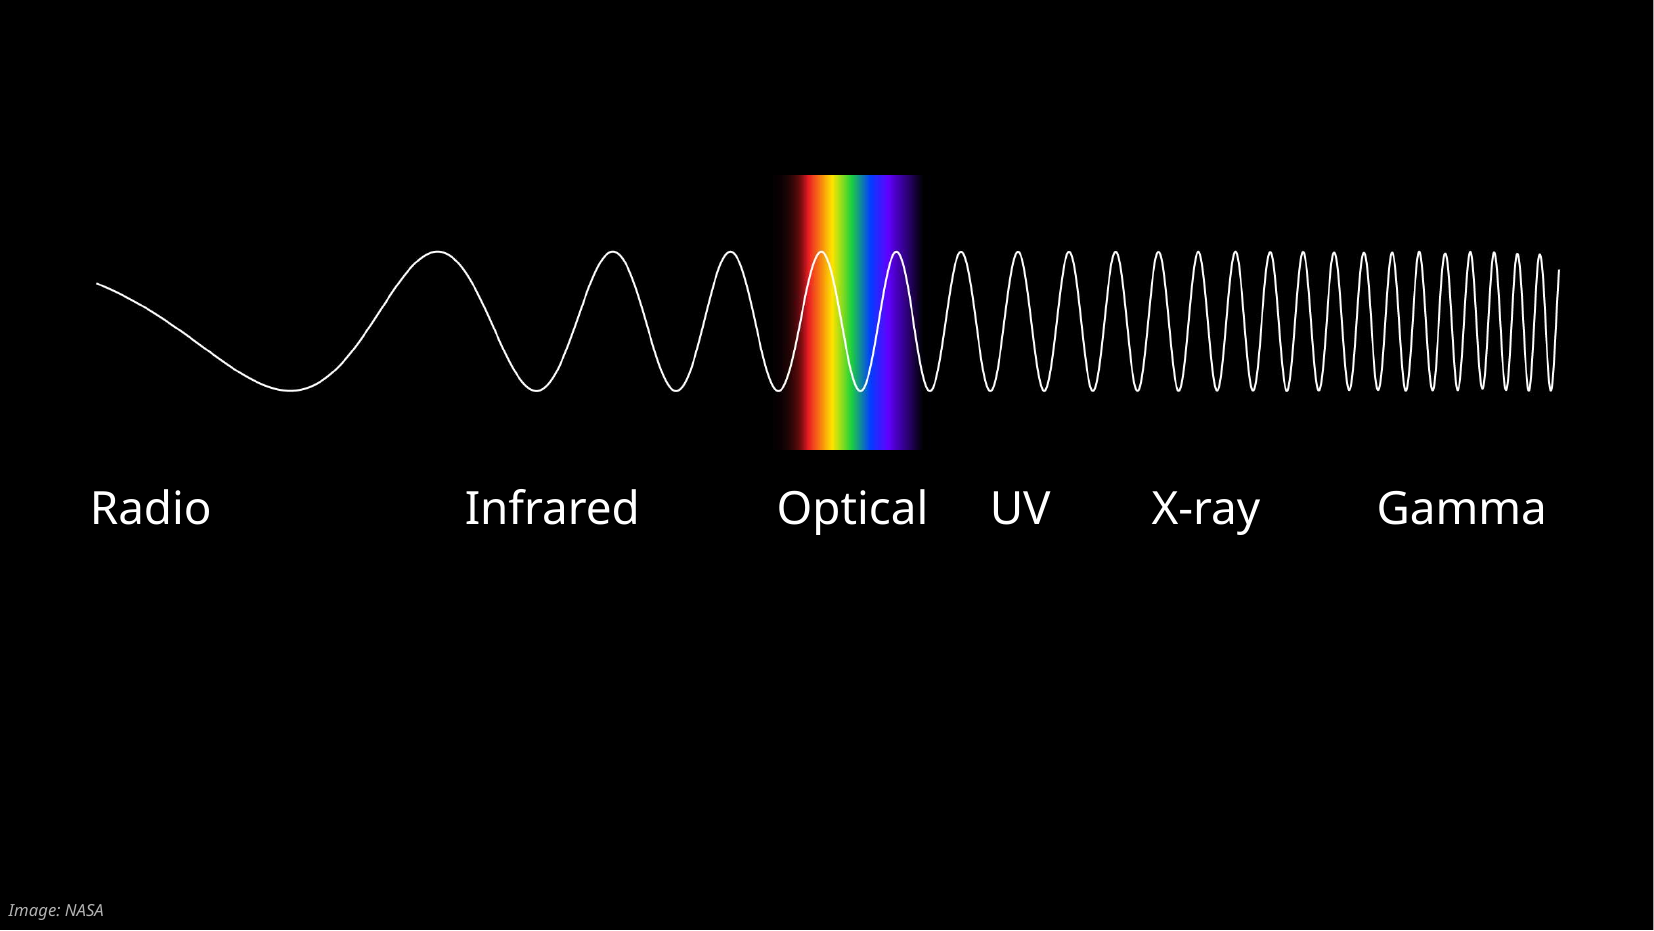

Radio 				Infrared		 Optical 	UV		 X-ray		 Gamma
Image: NASA